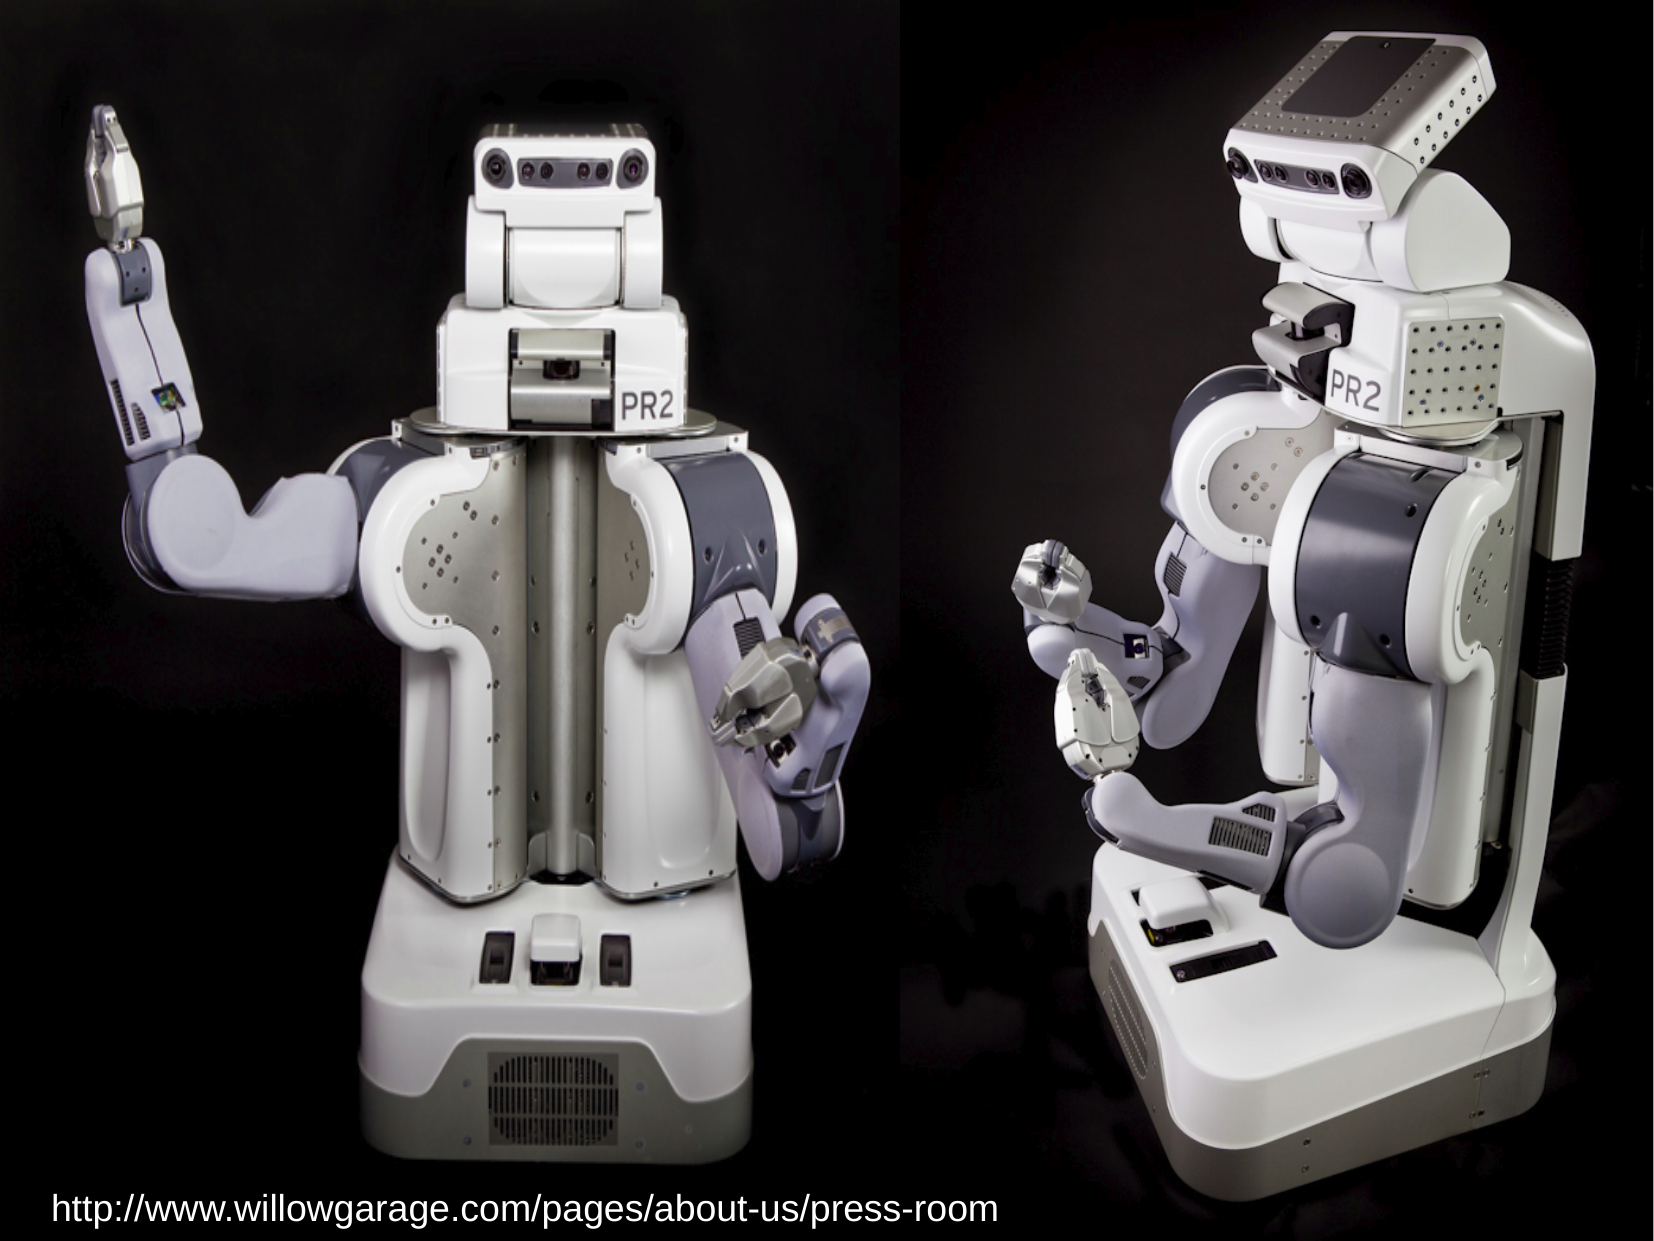

# The Willow Garage
http://www.willowgarage.com/
22
http://www.willowgarage.com/pages/about-us/press-room